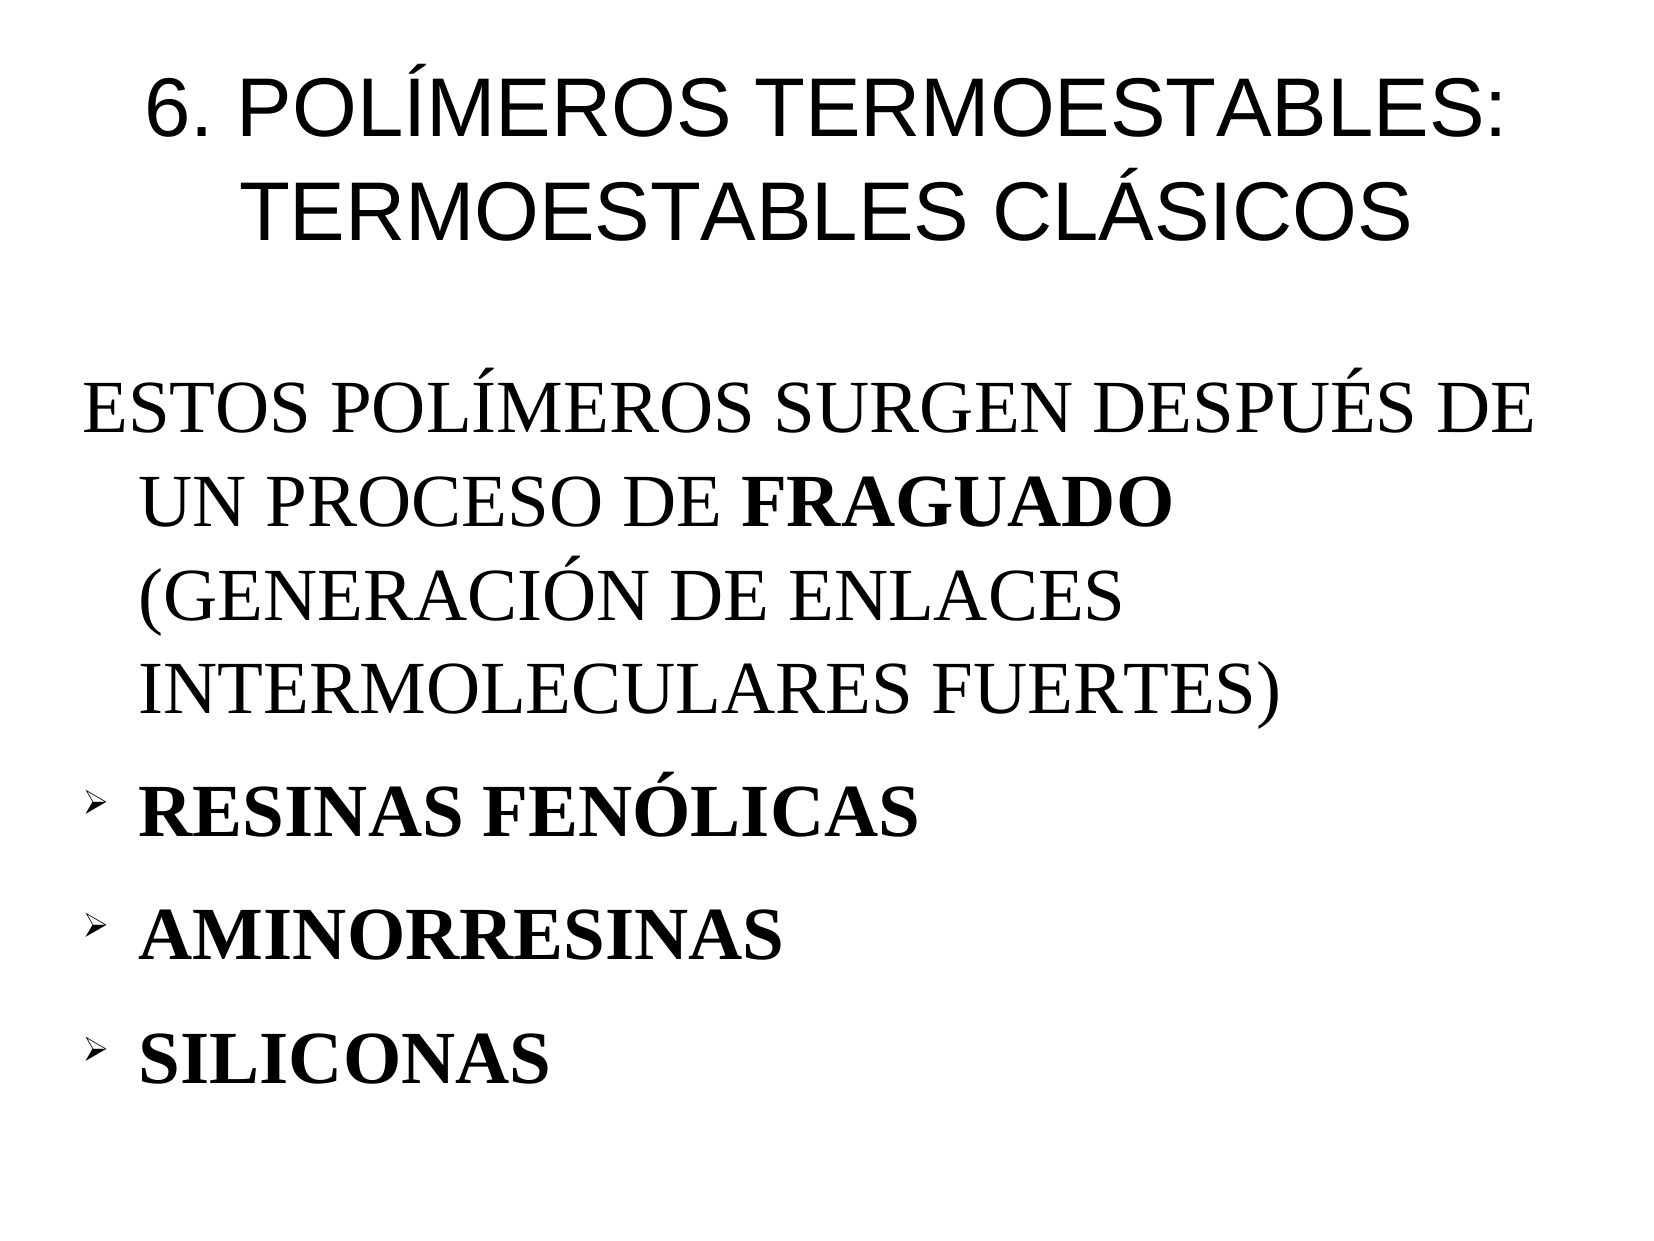

# 6. POLÍMEROS TERMOESTABLES: TERMOESTABLES CLÁSICOS
ESTOS POLÍMEROS SURGEN DESPUÉS DE UN PROCESO DE FRAGUADO (GENERACIÓN DE ENLACES INTERMOLECULARES FUERTES)
RESINAS FENÓLICAS
AMINORRESINAS
SILICONAS